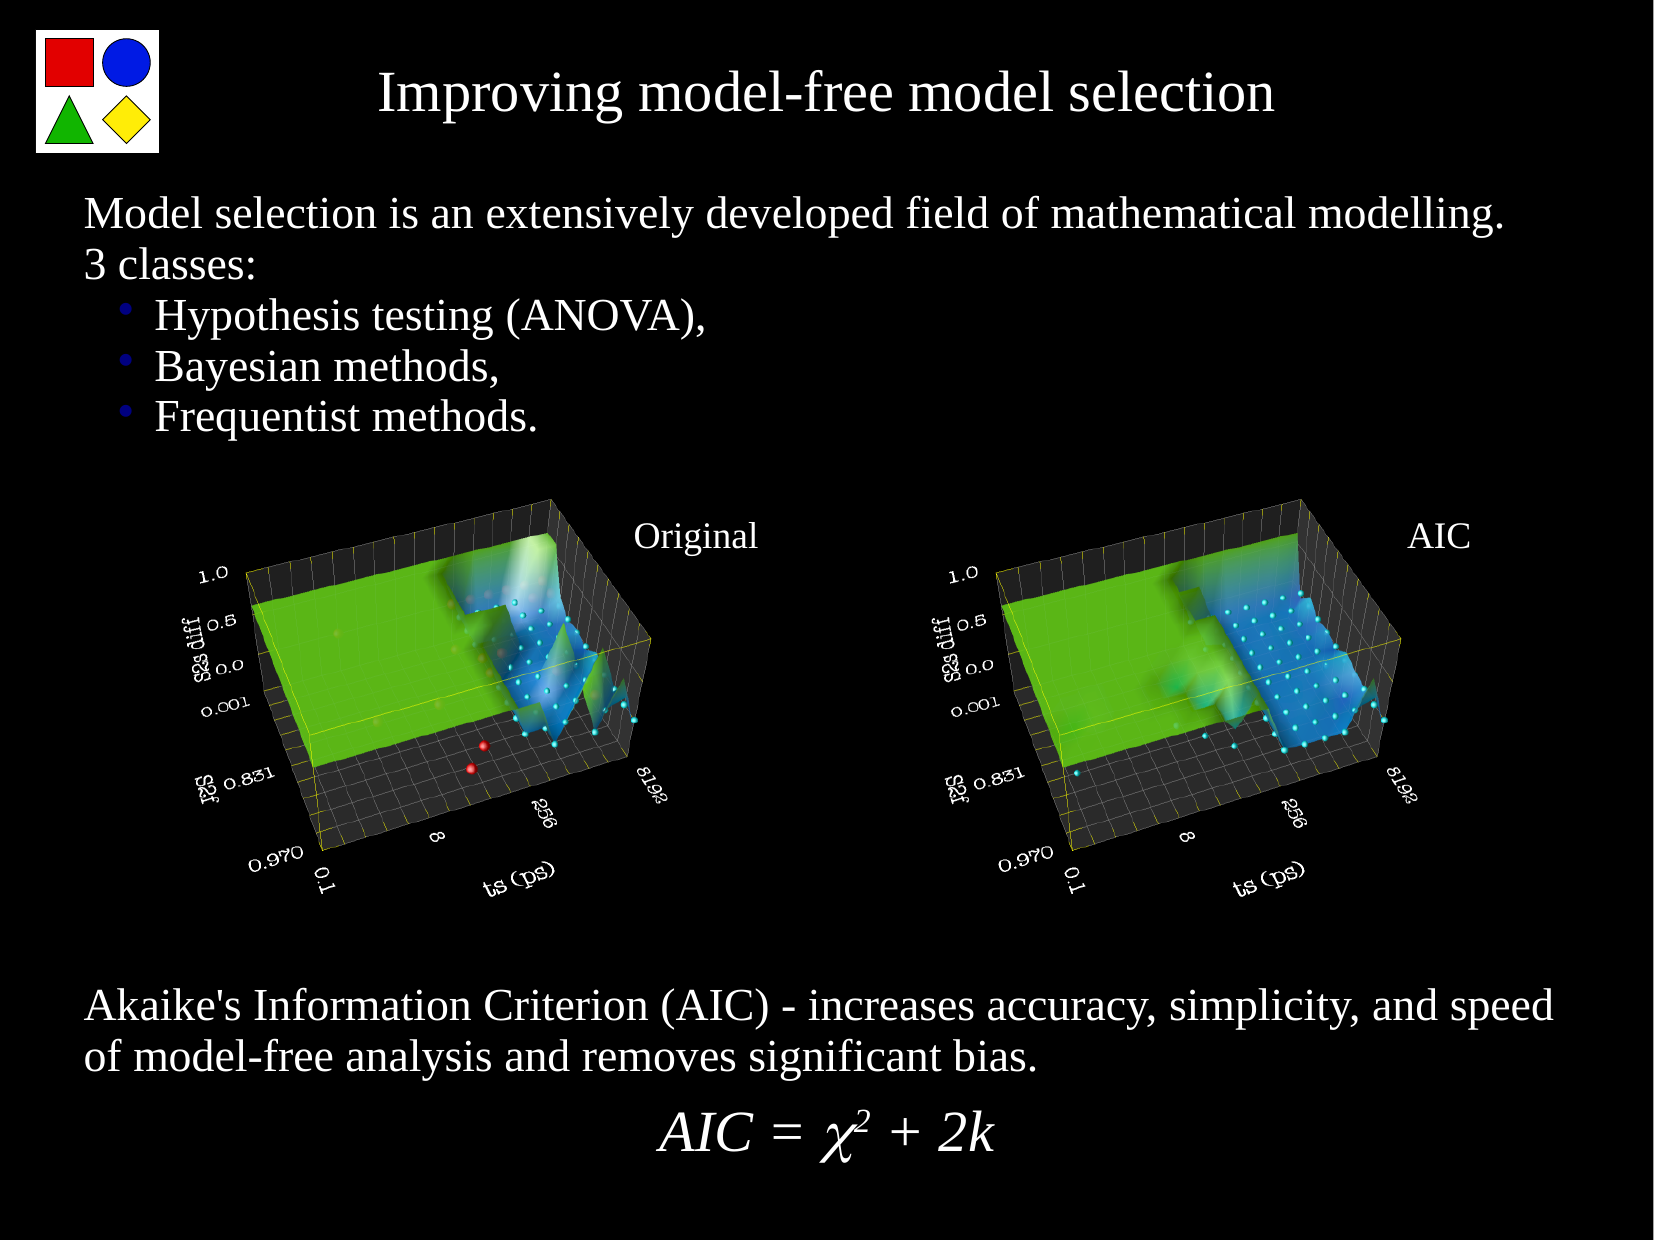

# Improving model-free model selection
Model selection is an extensively developed field of mathematical modelling.
3 classes:
Hypothesis testing (ANOVA),
Bayesian methods,
Frequentist methods.
Original
AIC
Akaike's Information Criterion (AIC) - increases accuracy, simplicity, and speed of model-free analysis and removes significant bias.
AIC = χ2 + 2k